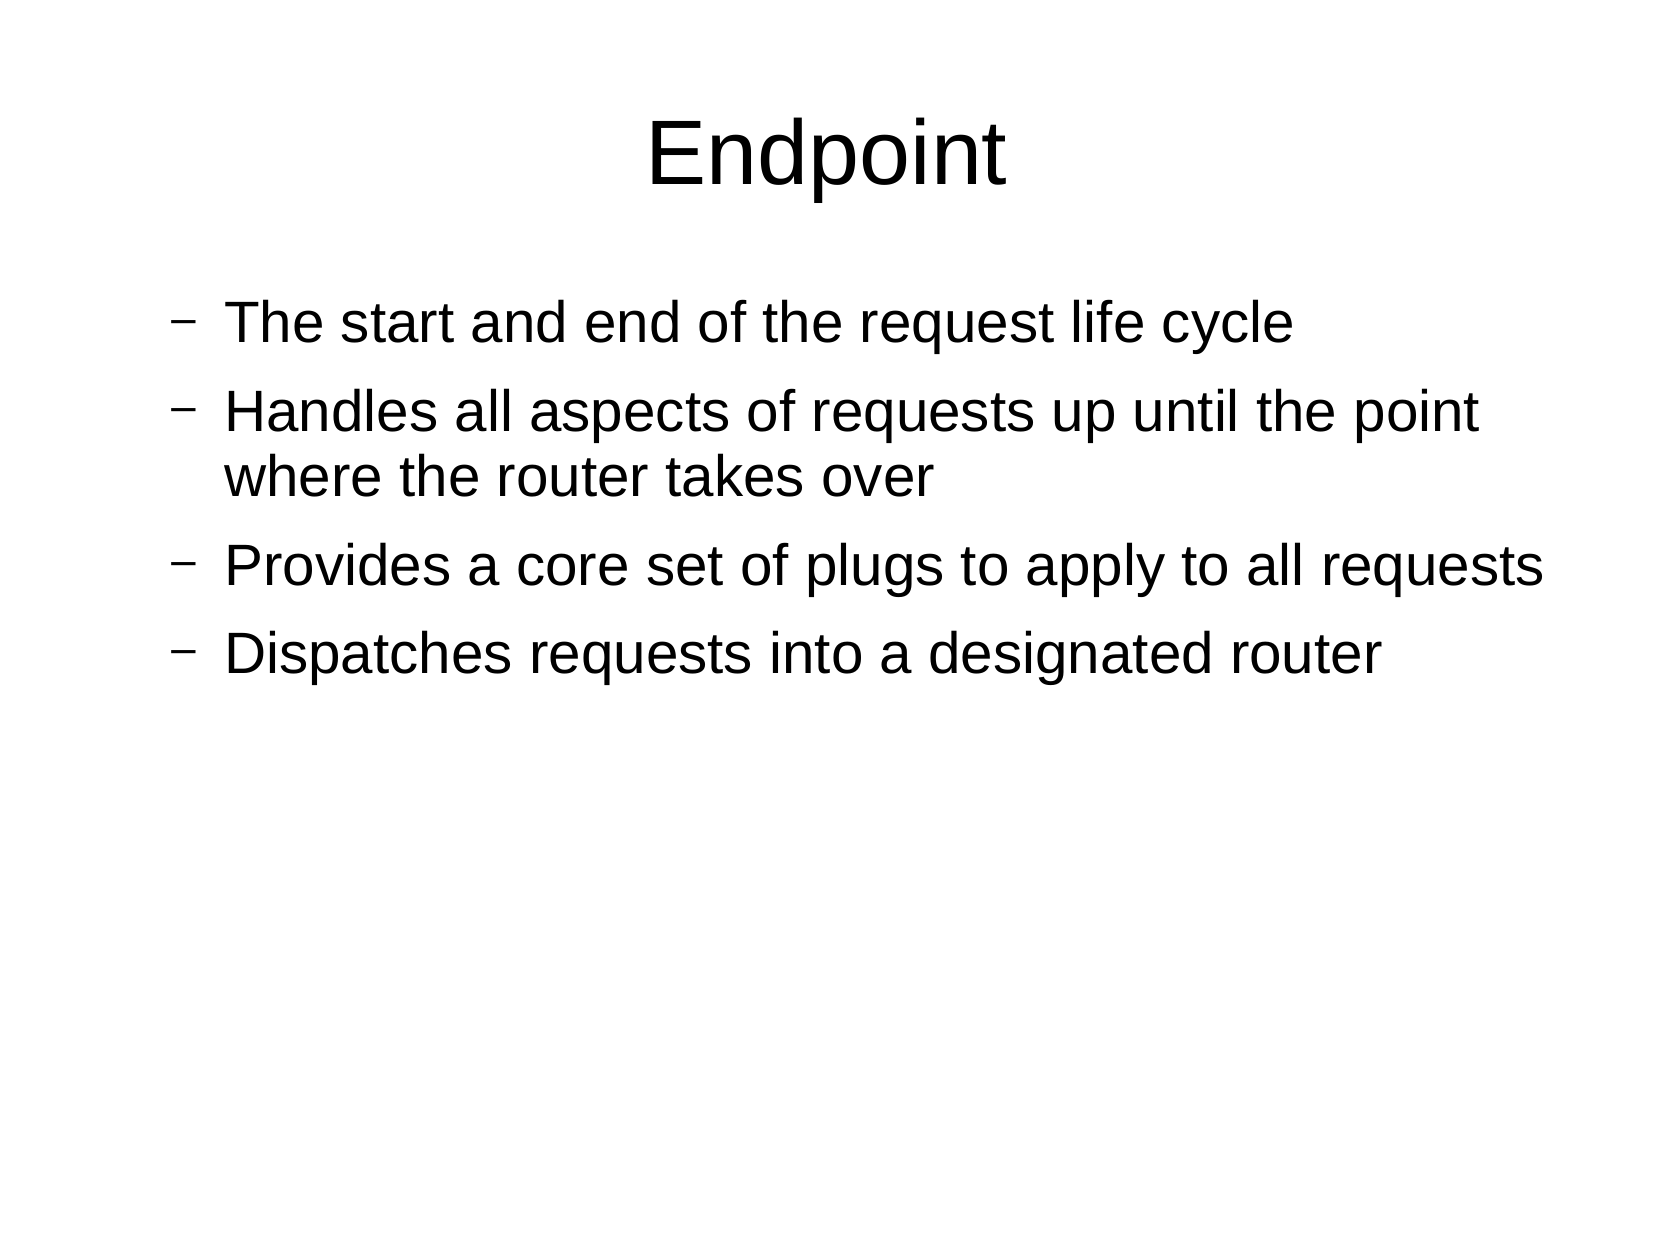

# Endpoint
The start and end of the request life cycle
Handles all aspects of requests up until the point where the router takes over
Provides a core set of plugs to apply to all requests
Dispatches requests into a designated router